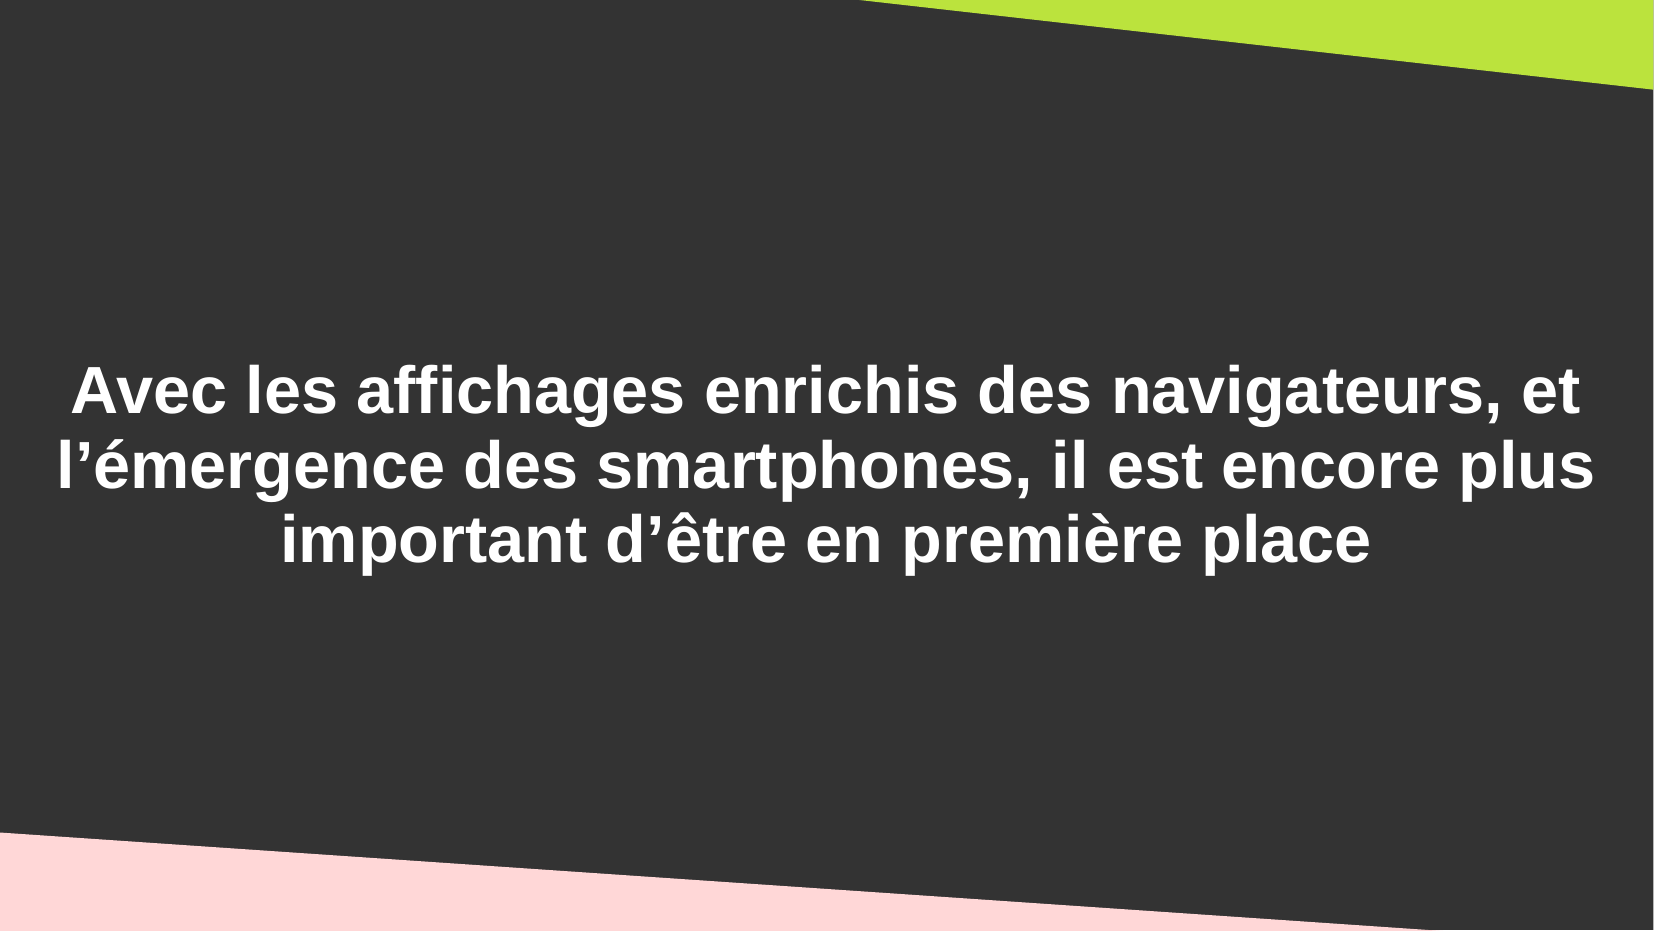

# Avec les affichages enrichis des navigateurs, et l’émergence des smartphones, il est encore plus important d’être en première place